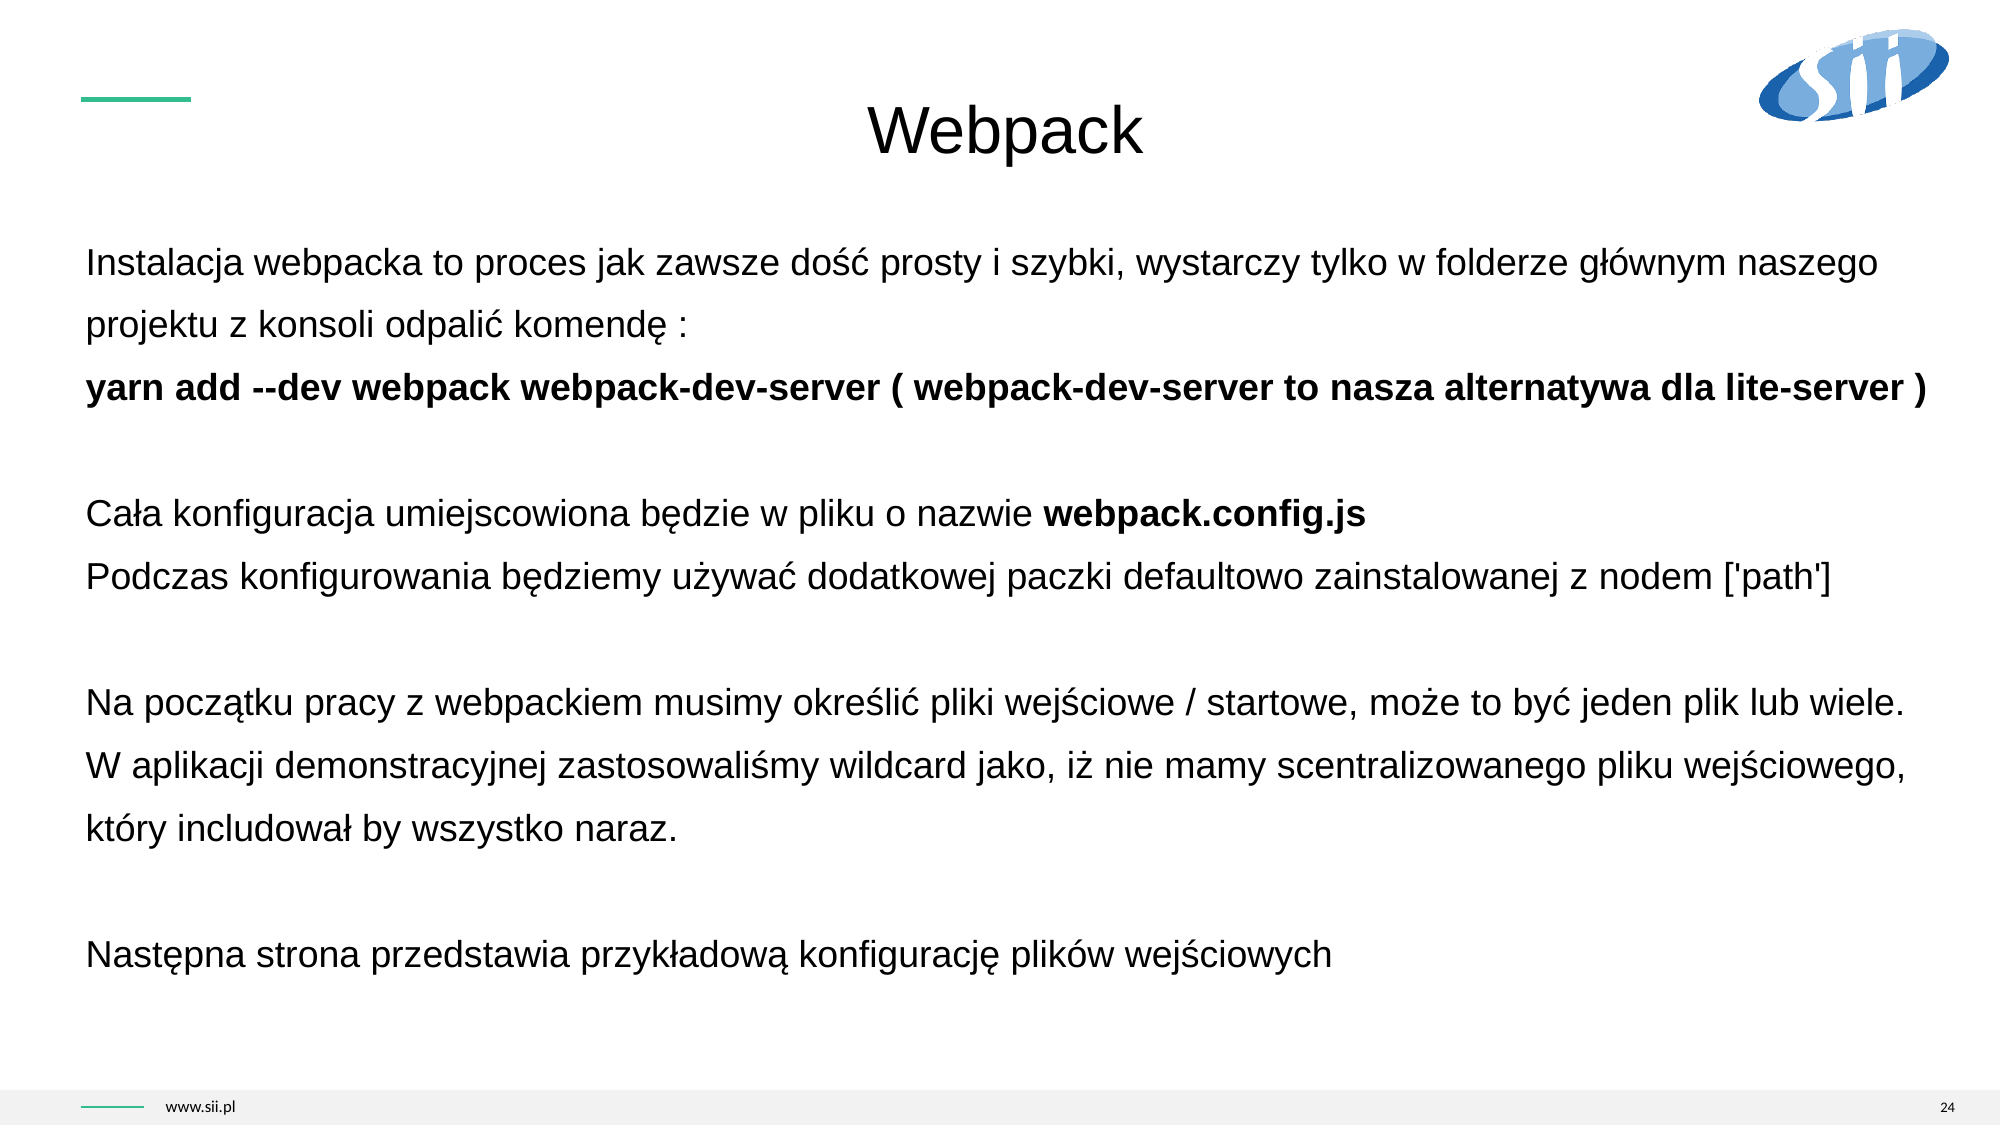

#
Webpack
Instalacja webpacka to proces jak zawsze dość prosty i szybki, wystarczy tylko w folderze głównym naszego projektu z konsoli odpalić komendę :
yarn add --dev webpack webpack-dev-server ( webpack-dev-server to nasza alternatywa dla lite-server )
Cała konfiguracja umiejscowiona będzie w pliku o nazwie webpack.config.js
Podczas konfigurowania będziemy używać dodatkowej paczki defaultowo zainstalowanej z nodem ['path']
Na początku pracy z webpackiem musimy określić pliki wejściowe / startowe, może to być jeden plik lub wiele.
W aplikacji demonstracyjnej zastosowaliśmy wildcard jako, iż nie mamy scentralizowanego pliku wejściowego, który includował by wszystko naraz.
Następna strona przedstawia przykładową konfigurację plików wejściowych